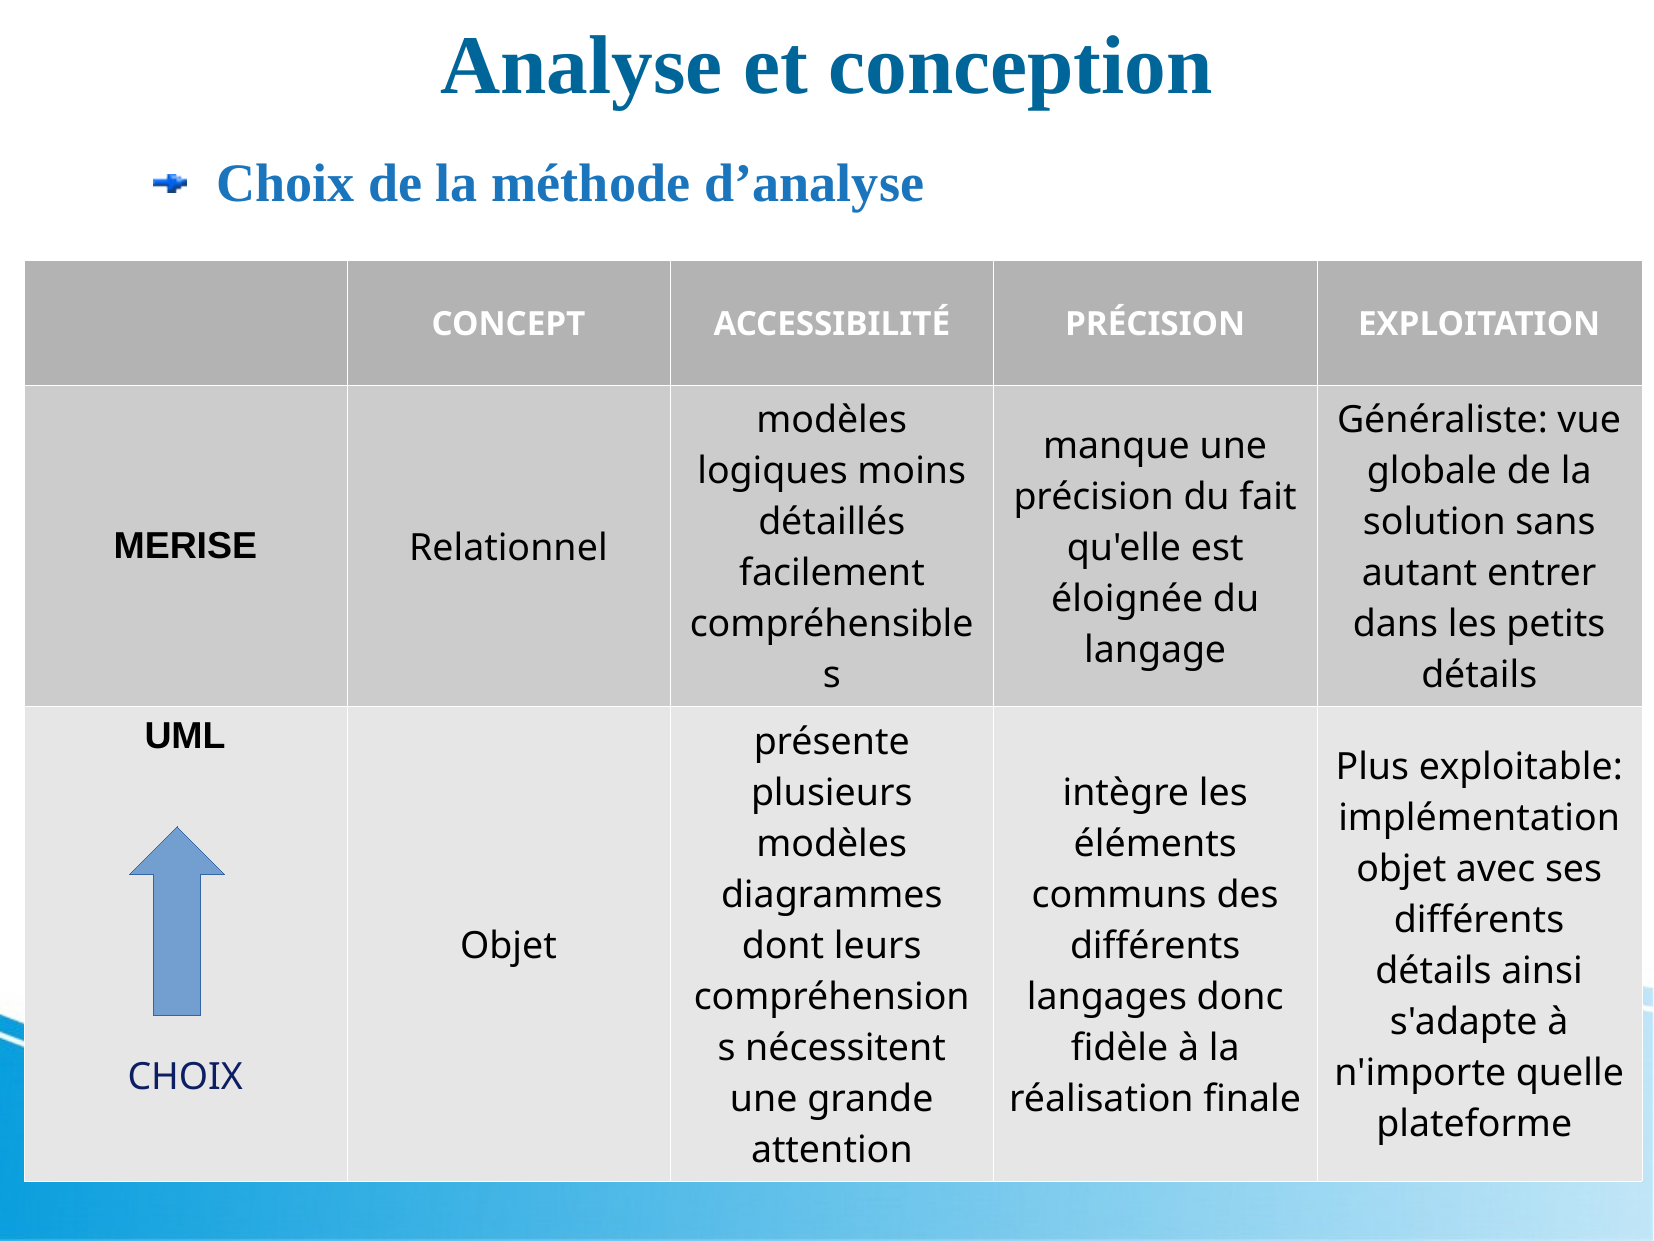

# Analyse et conception
 Choix de la méthode d’analyse
| | CONCEPT | ACCESSIBILITÉ | PRÉCISION | EXPLOITATION |
| --- | --- | --- | --- | --- |
| MERISE | Relationnel | modèles logiques moins détaillés facilement compréhensibles | manque une précision du fait qu'elle est éloignée du langage | Généraliste: vue globale de la solution sans autant entrer dans les petits détails |
| UML CHOIX | Objet | présente plusieurs modèles diagrammes dont leurs compréhensions nécessitent une grande attention | intègre les éléments communs des différents langages donc fidèle à la réalisation finale | Plus exploitable: implémentation objet avec ses différents détails ainsi s'adapte à n'importe quelle plateforme |